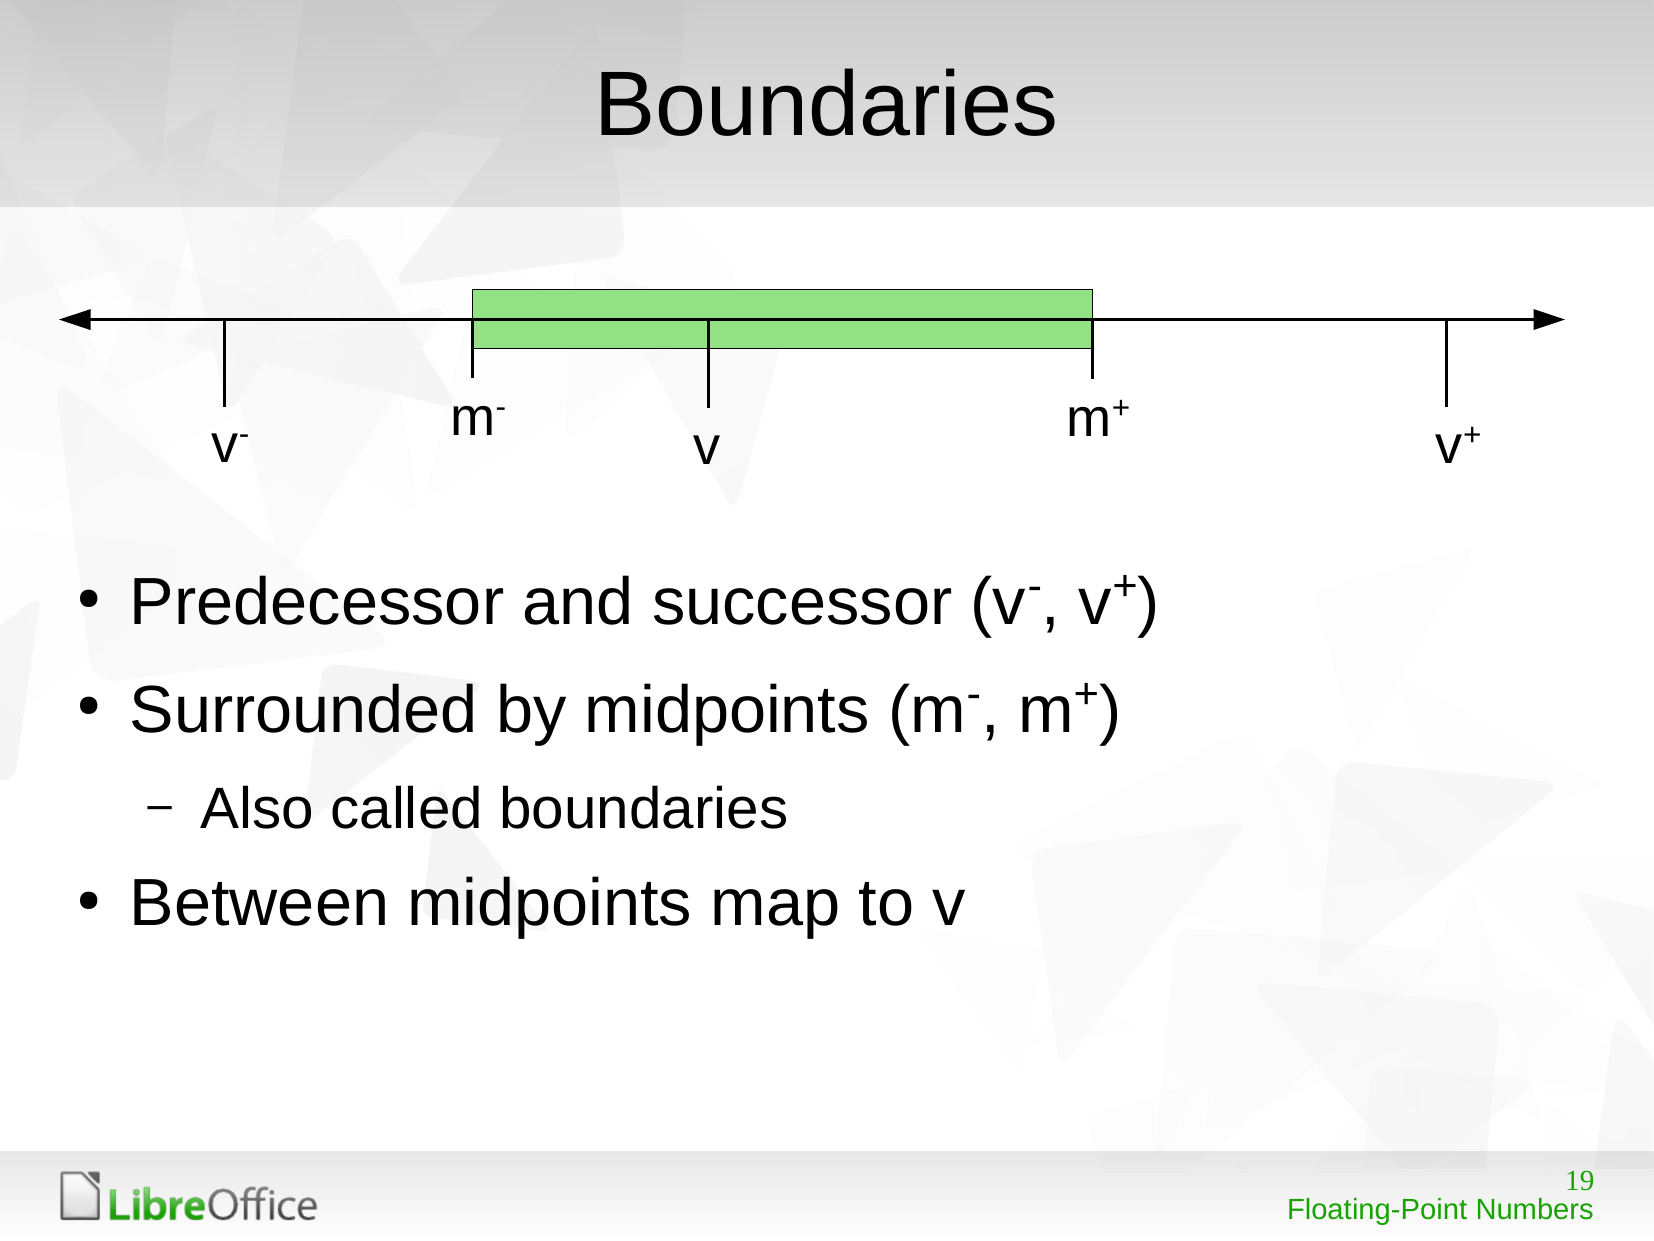

# Boundaries
m-
m+
v-
v+
v
Predecessor and successor (v-, v+)
Surrounded by midpoints (m-, m+)
Also called boundaries
Between midpoints map to v
19
Floating-Point Numbers